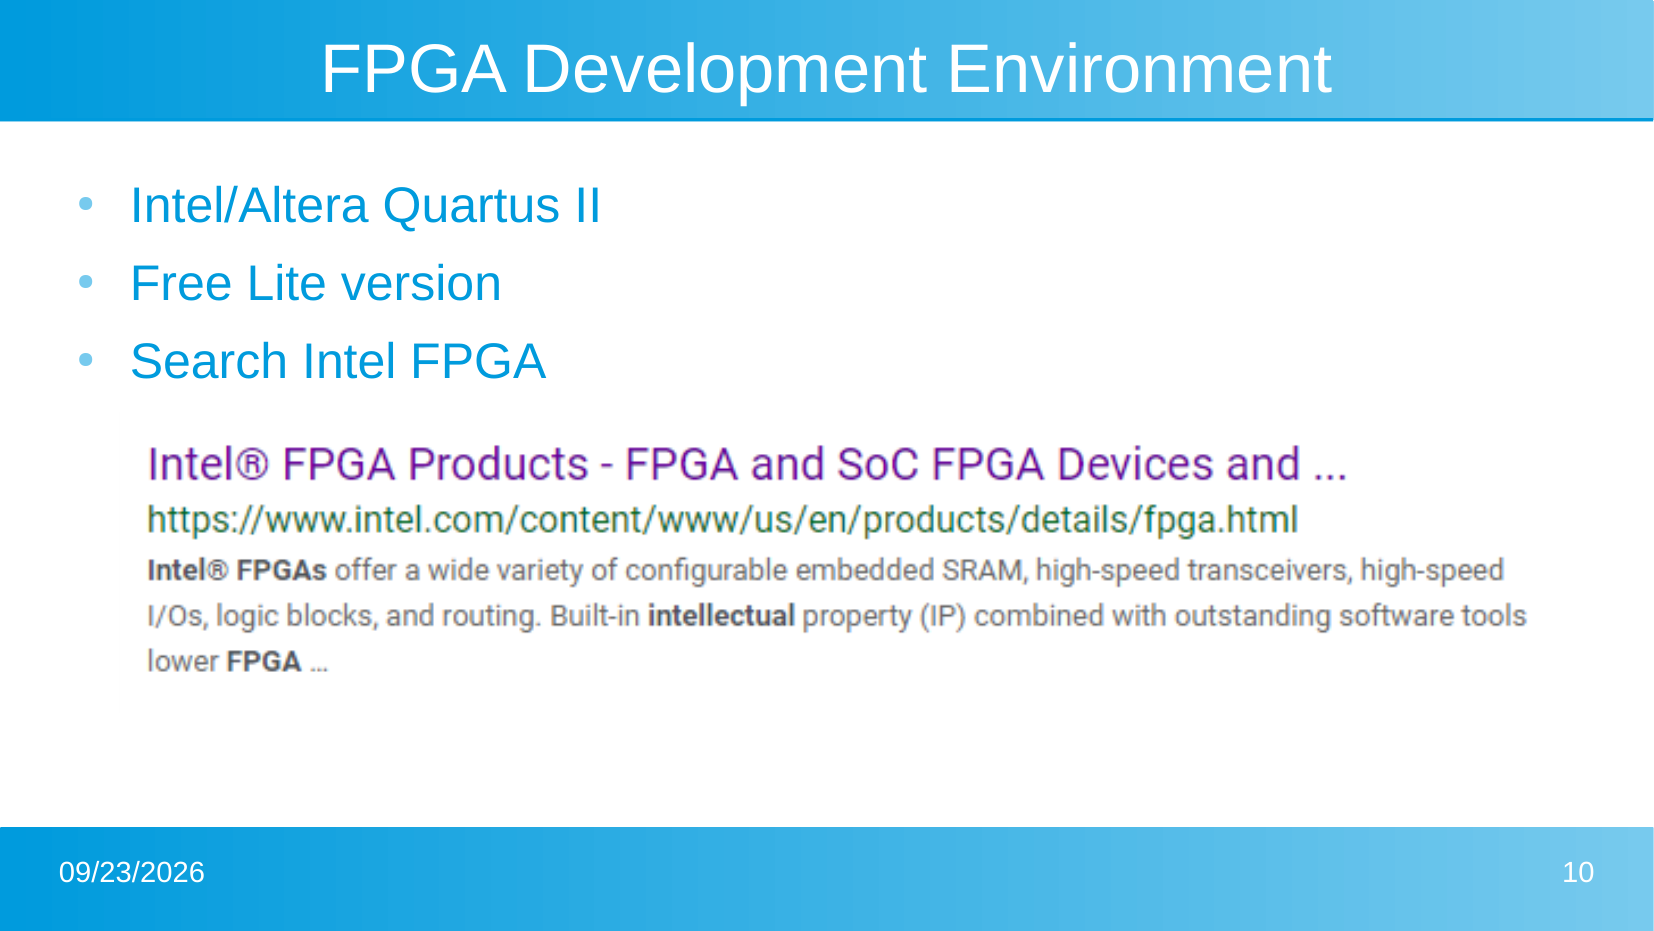

# FPGA Development Environment
Intel/Altera Quartus II
Free Lite version
Search Intel FPGA
10